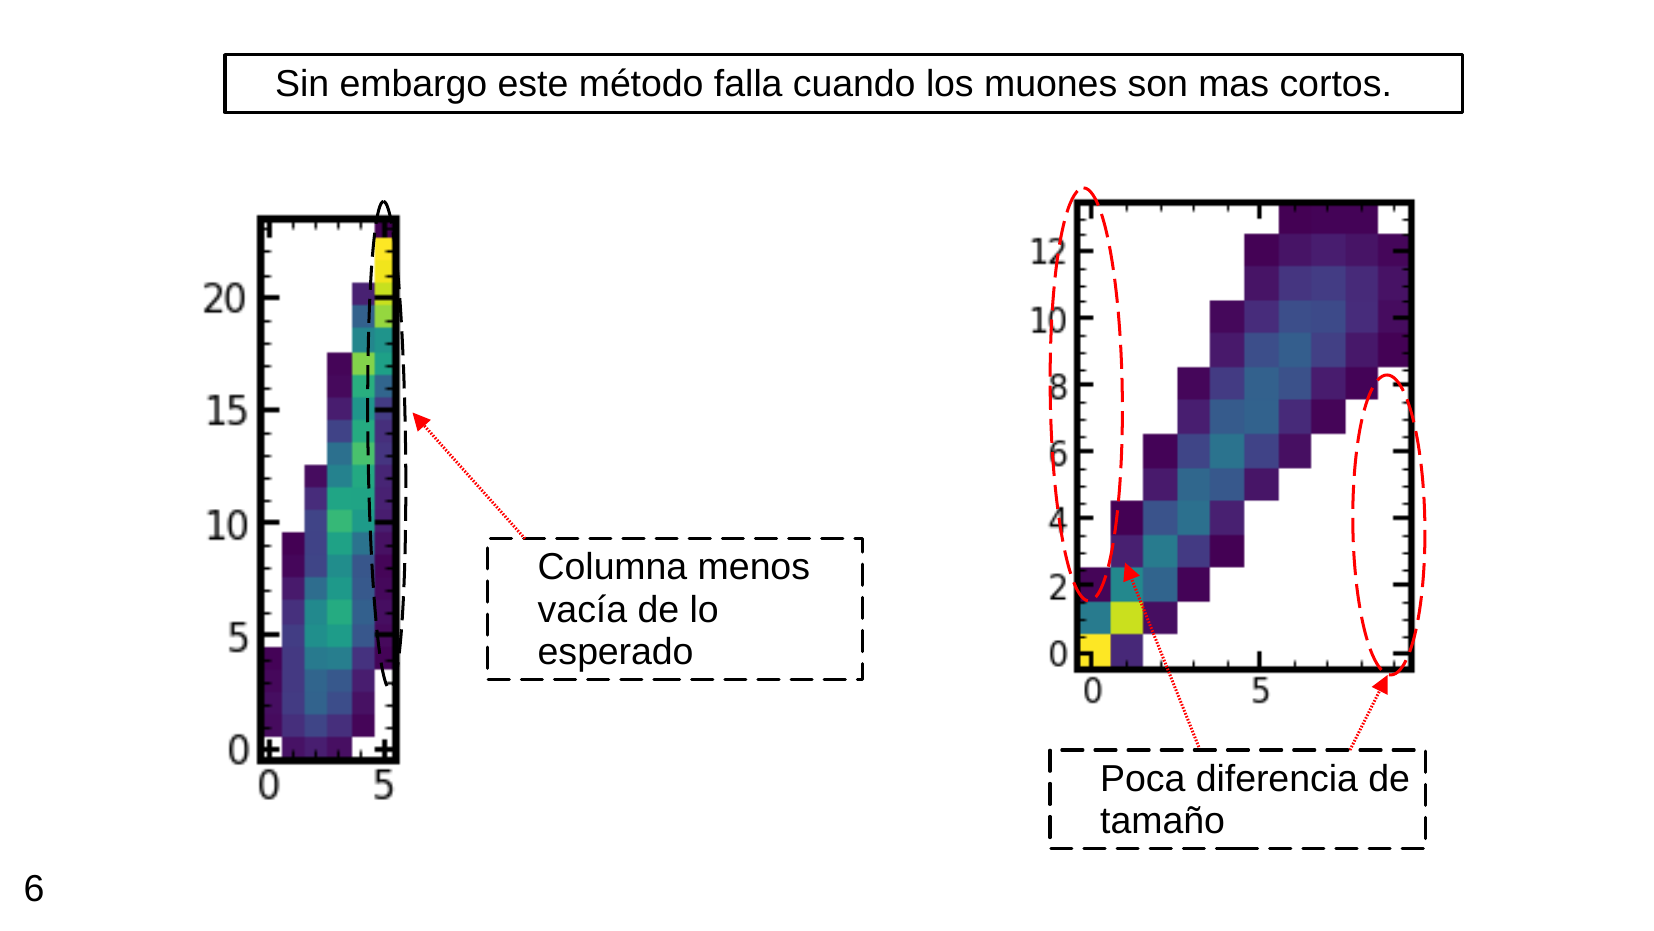

Sin embargo este método falla cuando los muones son mas cortos.
Columna menos vacía de lo esperado
Poca diferencia de tamaño